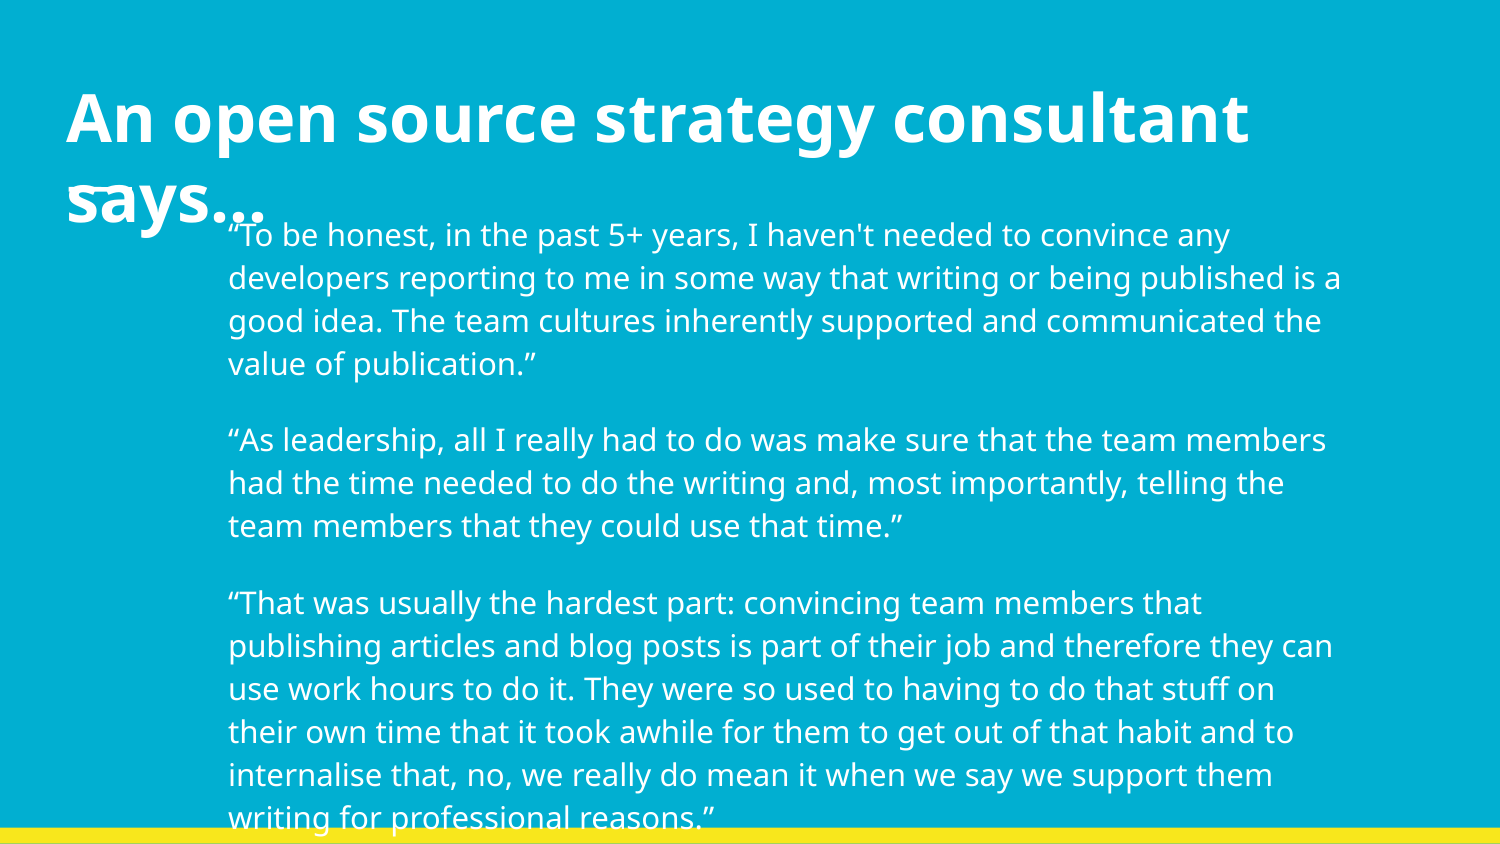

# An open source strategy consultant says…
“To be honest, in the past 5+ years, I haven't needed to convince any developers reporting to me in some way that writing or being published is a good idea. The team cultures inherently supported and communicated the value of publication.”
“As leadership, all I really had to do was make sure that the team members had the time needed to do the writing and, most importantly, telling the team members that they could use that time.”
“That was usually the hardest part: convincing team members that publishing articles and blog posts is part of their job and therefore they can use work hours to do it. They were so used to having to do that stuff on their own time that it took awhile for them to get out of that habit and to internalise that, no, we really do mean it when we say we support them writing for professional reasons.”